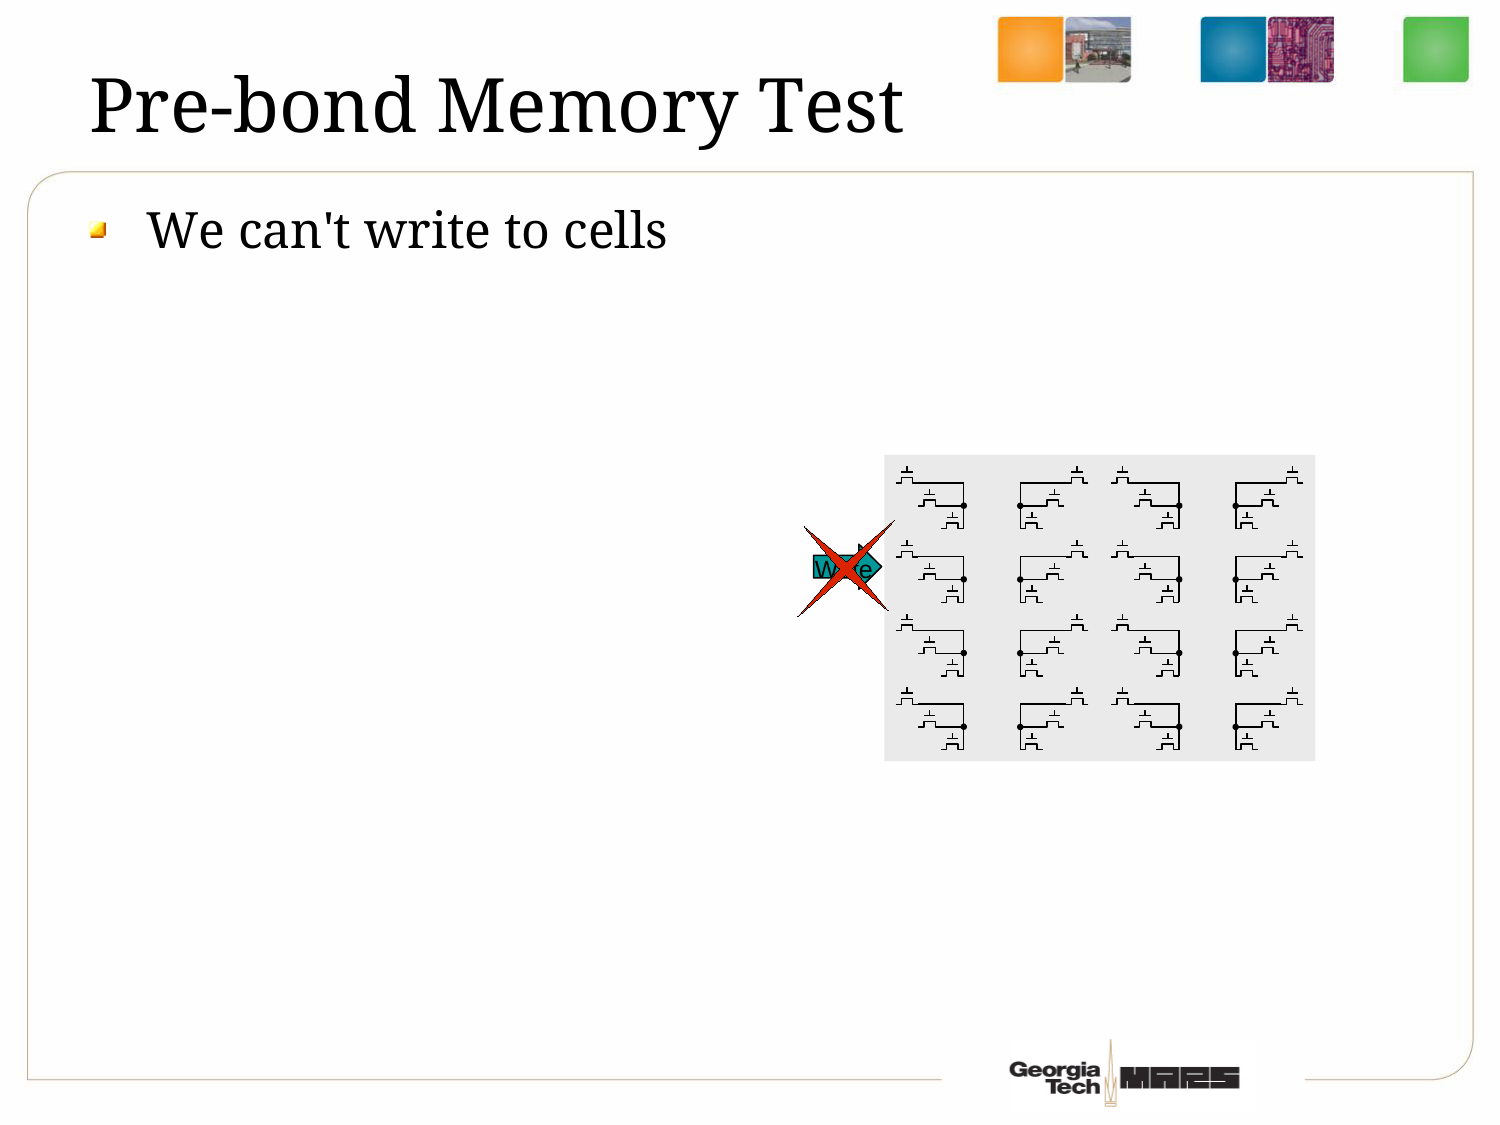

# Pre-bond Memory Test
We can't write to cells
Write